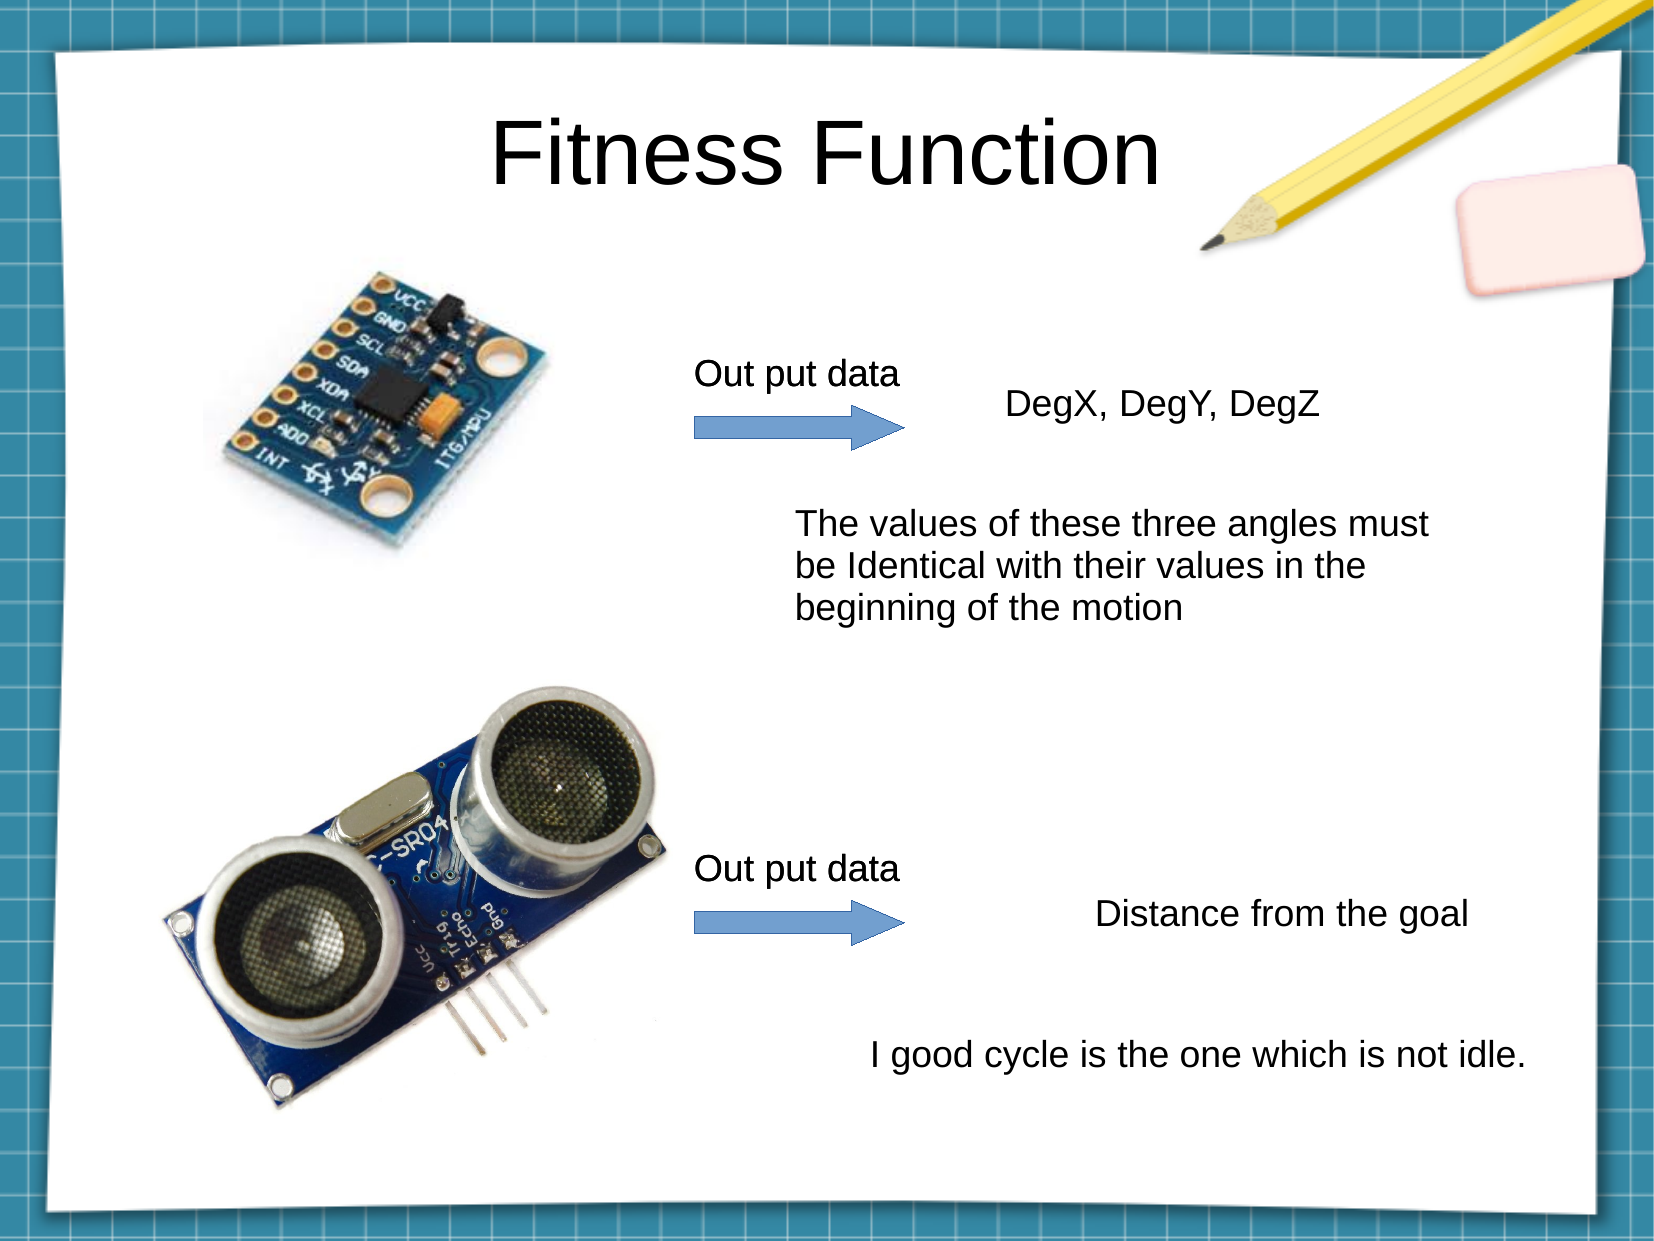

# Fitness Function
Out put data
Out put data
DegX, DegY, DegZ
The values of these three angles must be Identical with their values in the beginning of the motion
Out put data
Out put data
Distance from the goal
I good cycle is the one which is not idle.